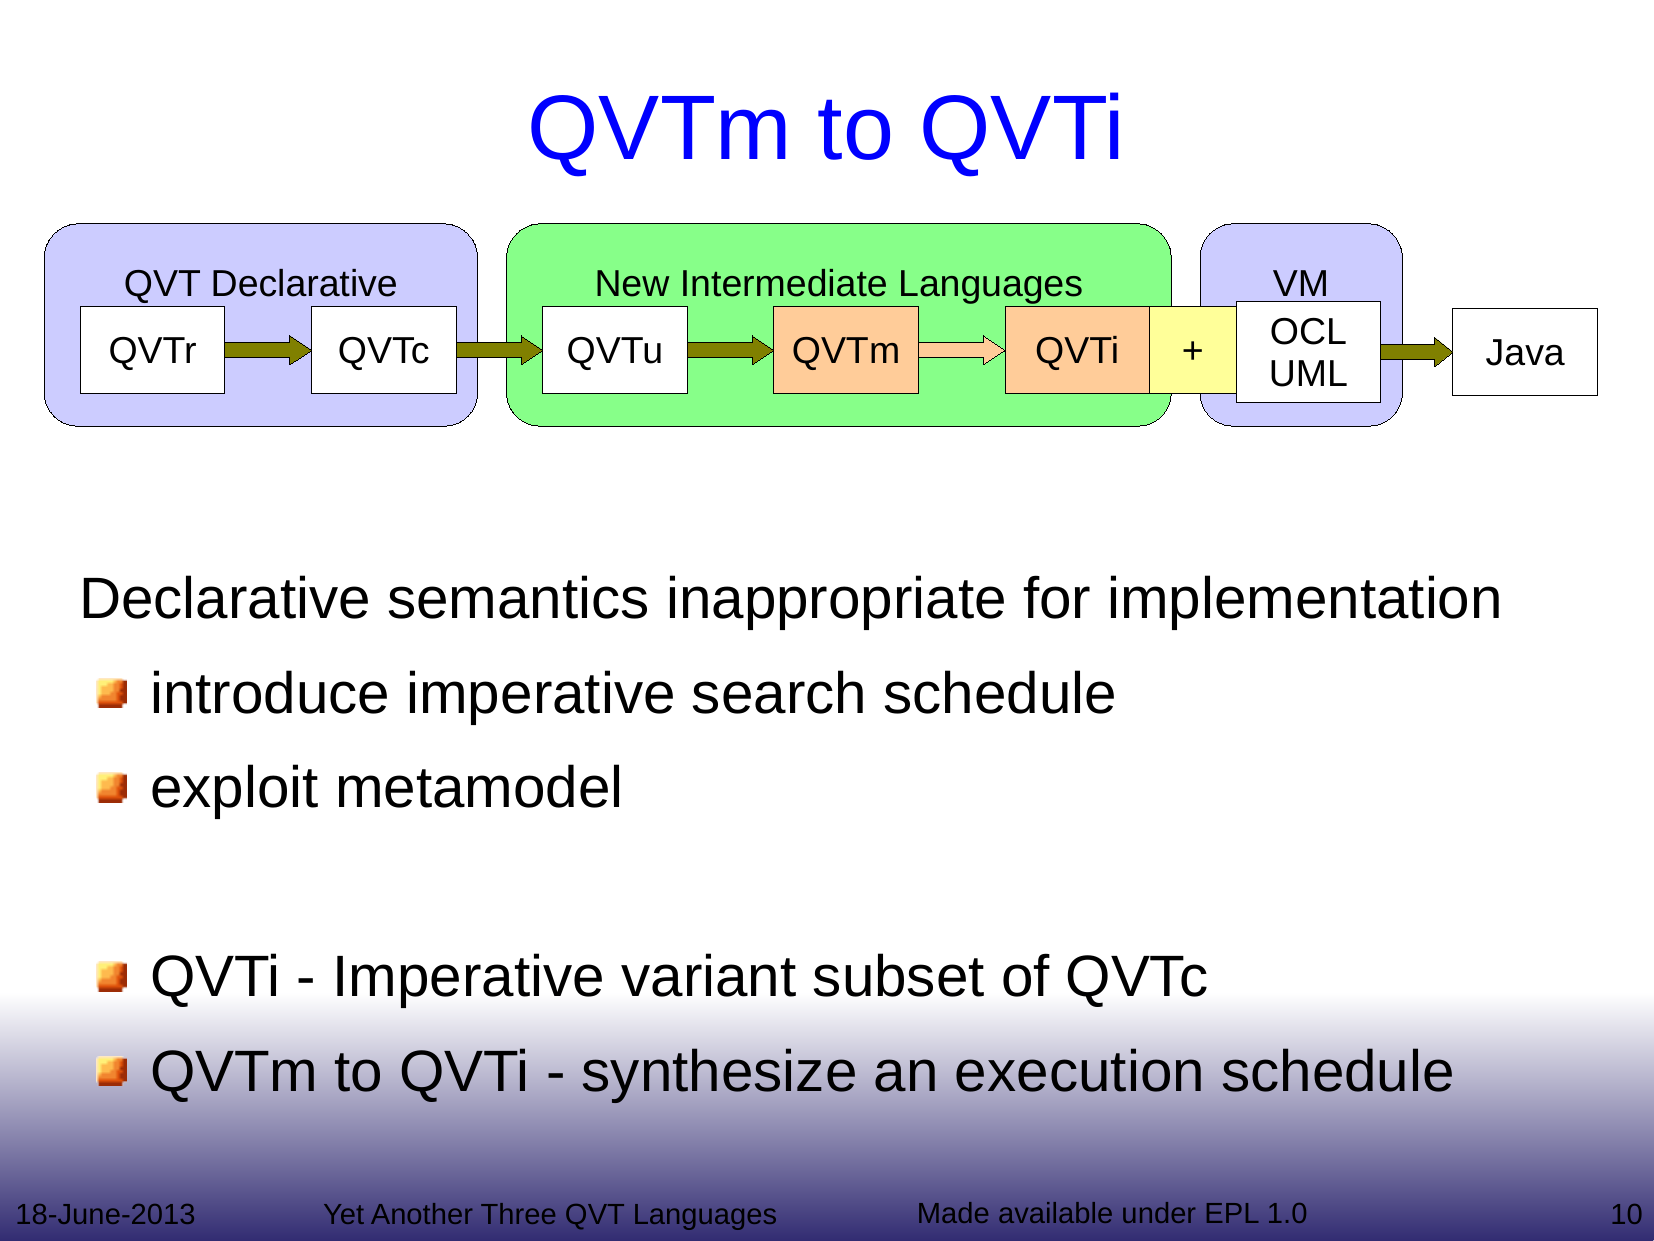

# QVTm to QVTi
QVT Declarative
New Intermediate Languages
VM
OCL
UML
QVTr
QVTc
QVTc
QVTu
QVTm
QVTi
QVTi
+
Java
Declarative semantics inappropriate for implementation
introduce imperative search schedule
exploit metamodel
QVTi - Imperative variant subset of QVTc
QVTm to QVTi - synthesize an execution schedule
18-June-2013
Yet Another Three QVT Languages
10